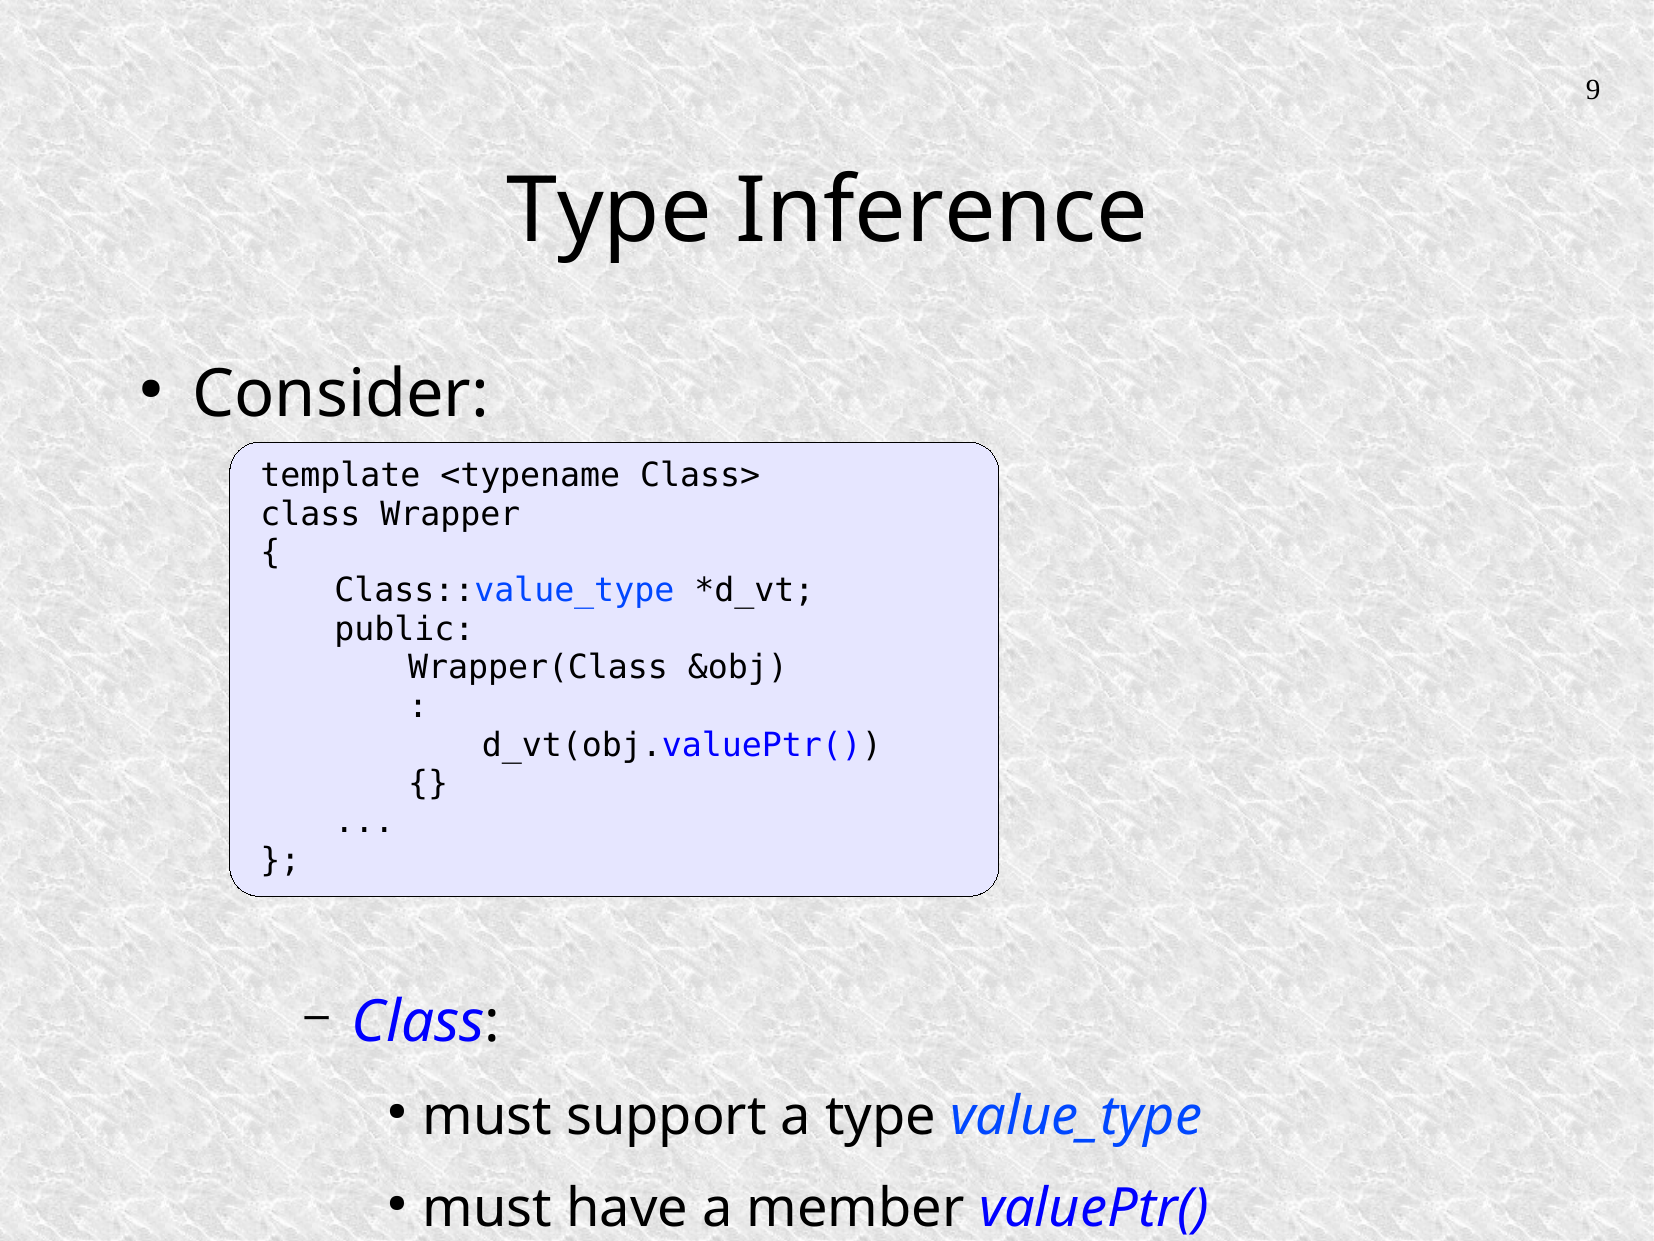

9
# Type Inference
Consider:
Class:
must support a type value_type
must have a member valuePtr()
But... (there's always a but...)
template <typename Class>
class Wrapper
{
	Class::value_type *d_vt;
	public:
		Wrapper(Class &obj)
		:
			d_vt(obj.valuePtr())
		{}
	...
};